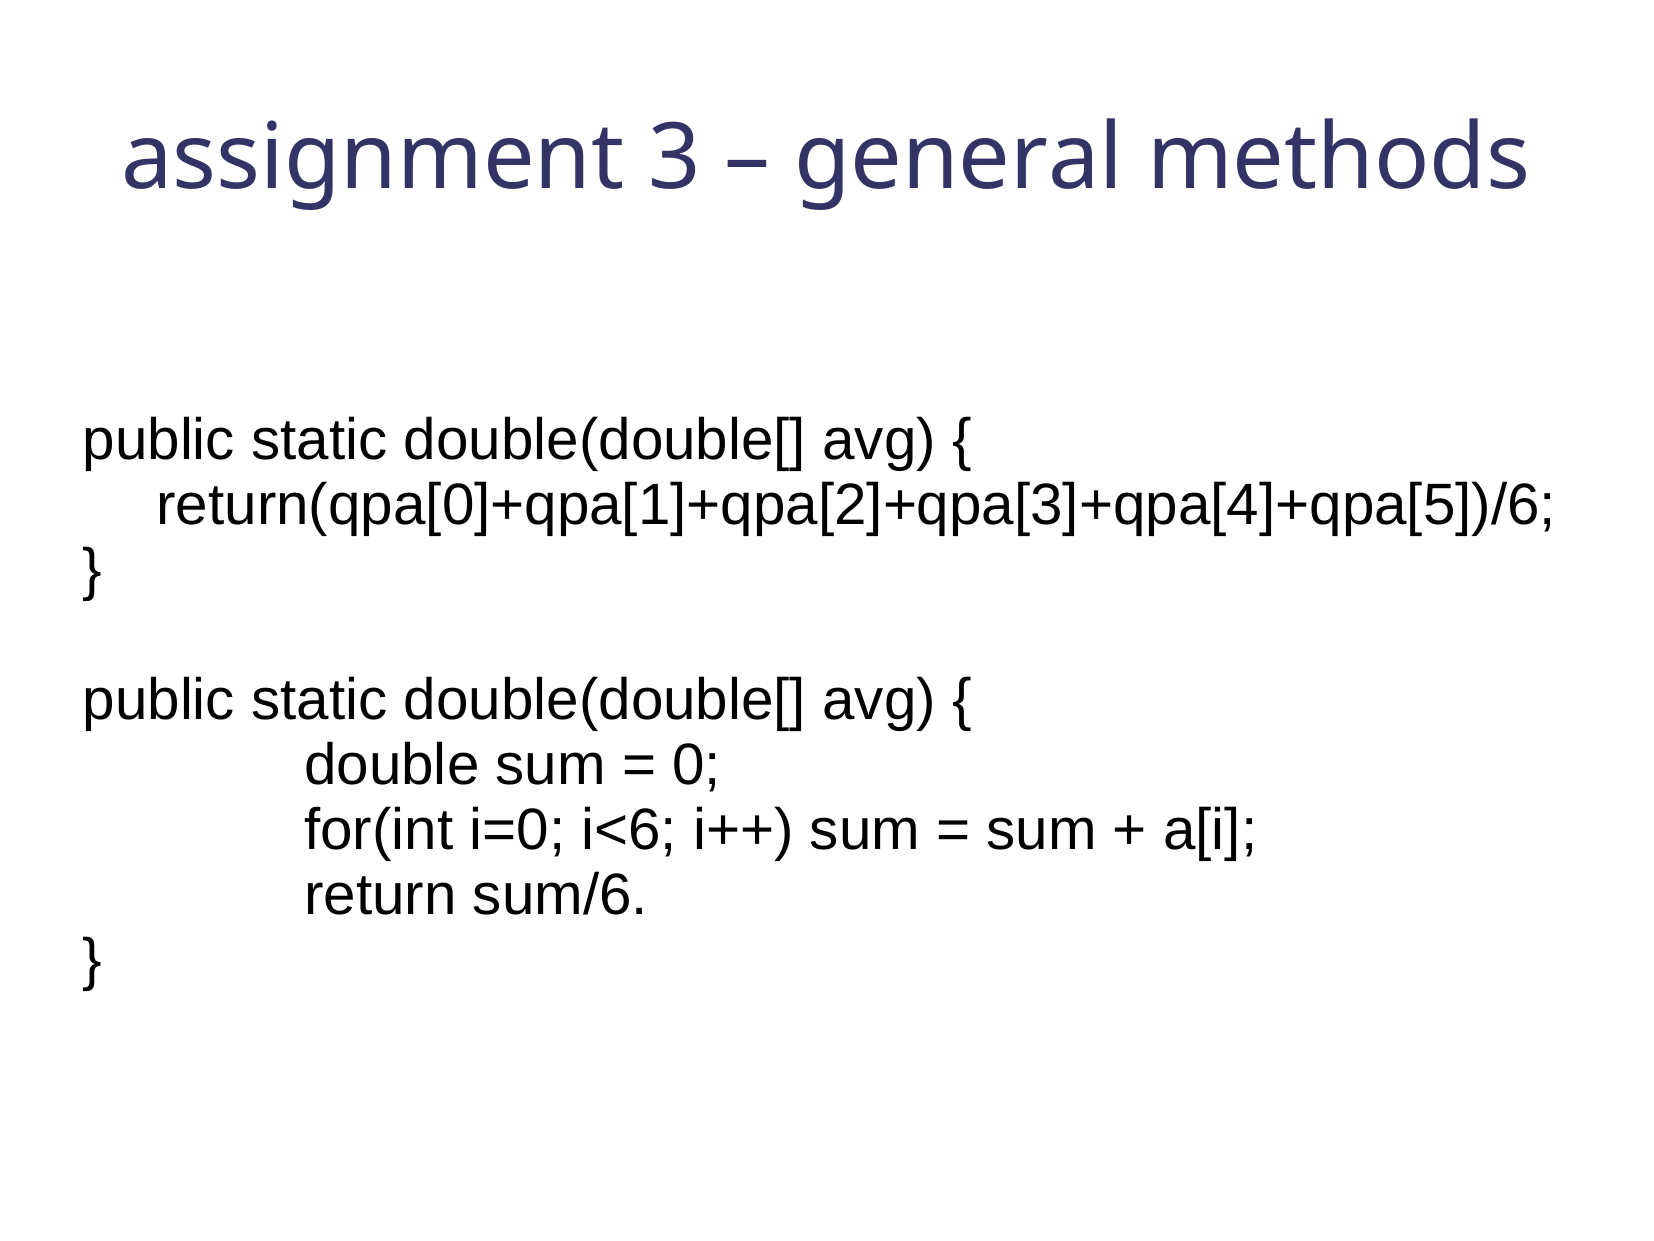

# assignment 3 – general methods
public static double(double[] avg) {
	return(qpa[0]+qpa[1]+qpa[2]+qpa[3]+qpa[4]+qpa[5])/6;
}
public static double(double[] avg) {
			double sum = 0;
			for(int i=0; i<6; i++) sum = sum + a[i];
 		return sum/6.
}